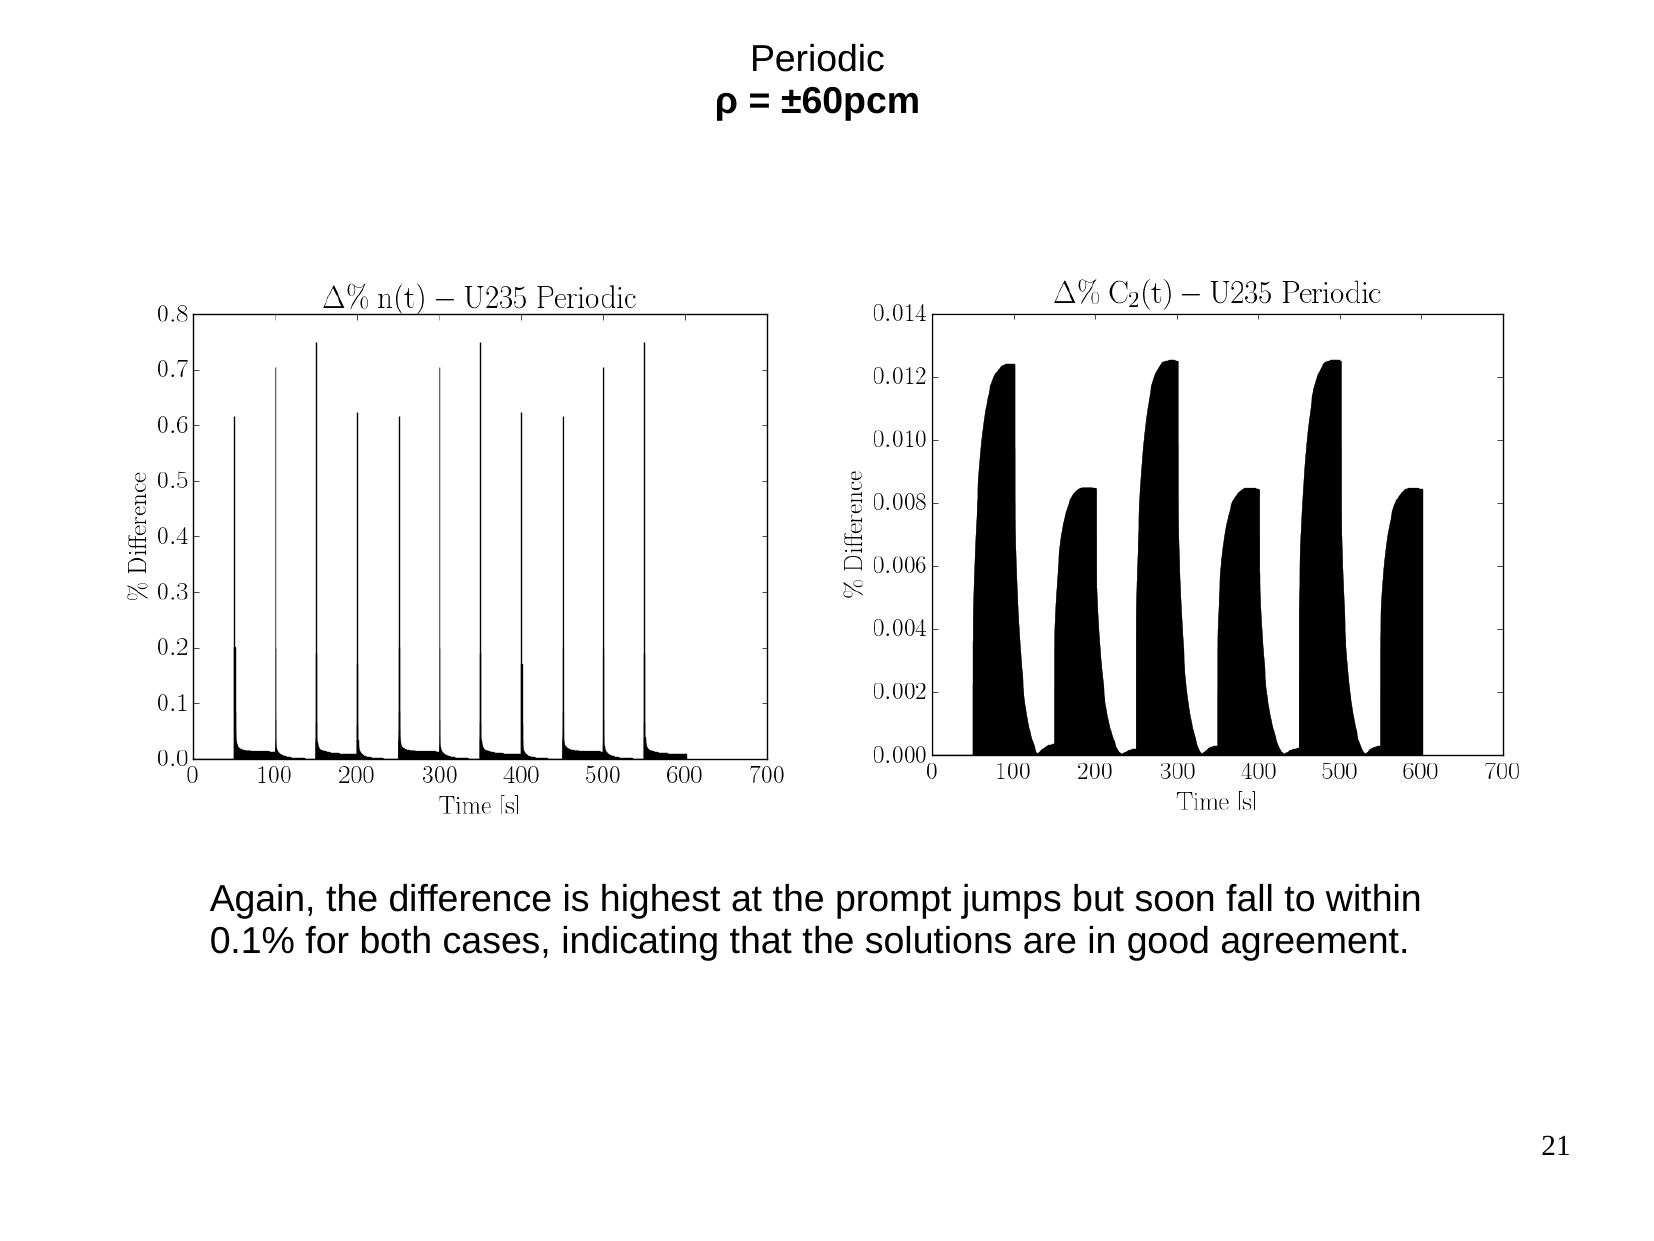

Periodic
ρ = ±60pcm
Again, the difference is highest at the prompt jumps but soon fall to within 0.1% for both cases, indicating that the solutions are in good agreement.
21